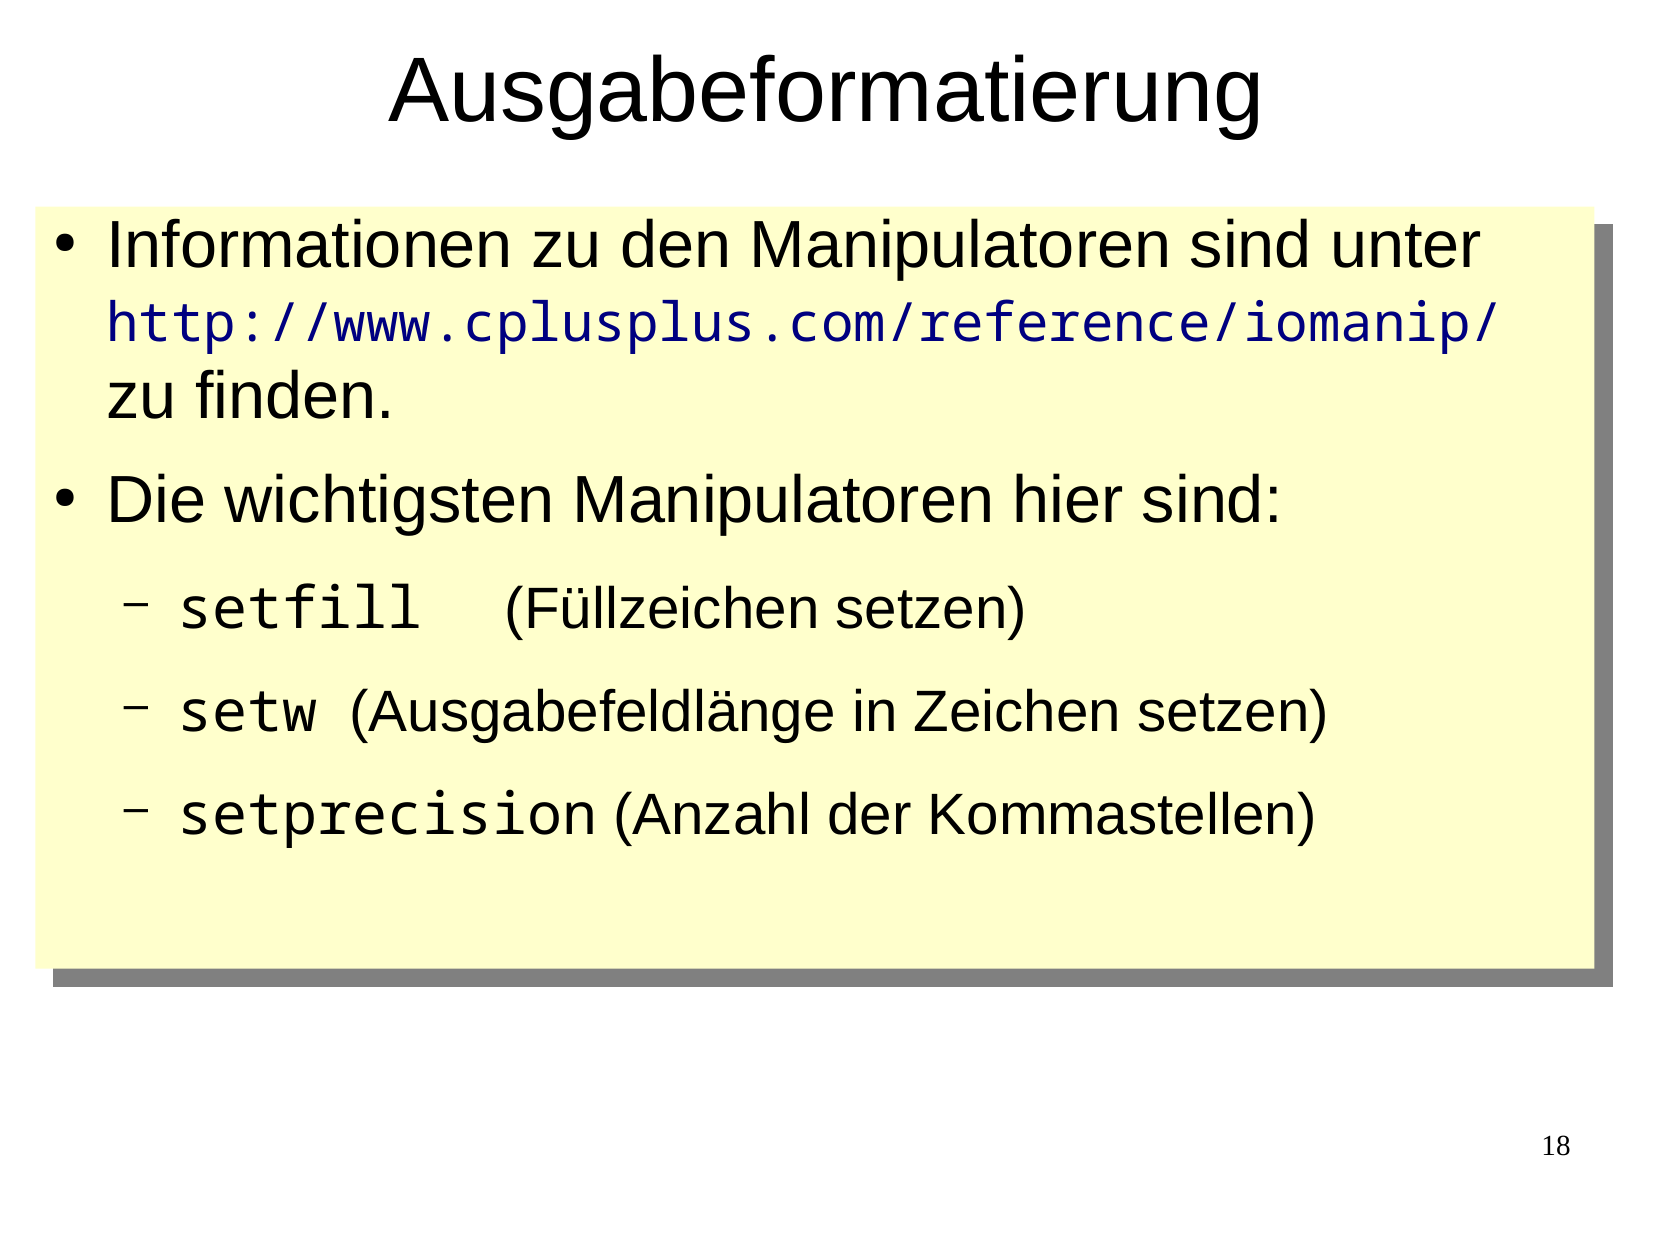

# Ausgabeformatierung
Informationen zu den Manipulatoren sind unter http://www.cplusplus.com/reference/iomanip/ zu finden.
Die wichtigsten Manipulatoren hier sind:
setfill	 (Füllzeichen setzen)
setw (Ausgabefeldlänge in Zeichen setzen)
setprecision (Anzahl der Kommastellen)
18